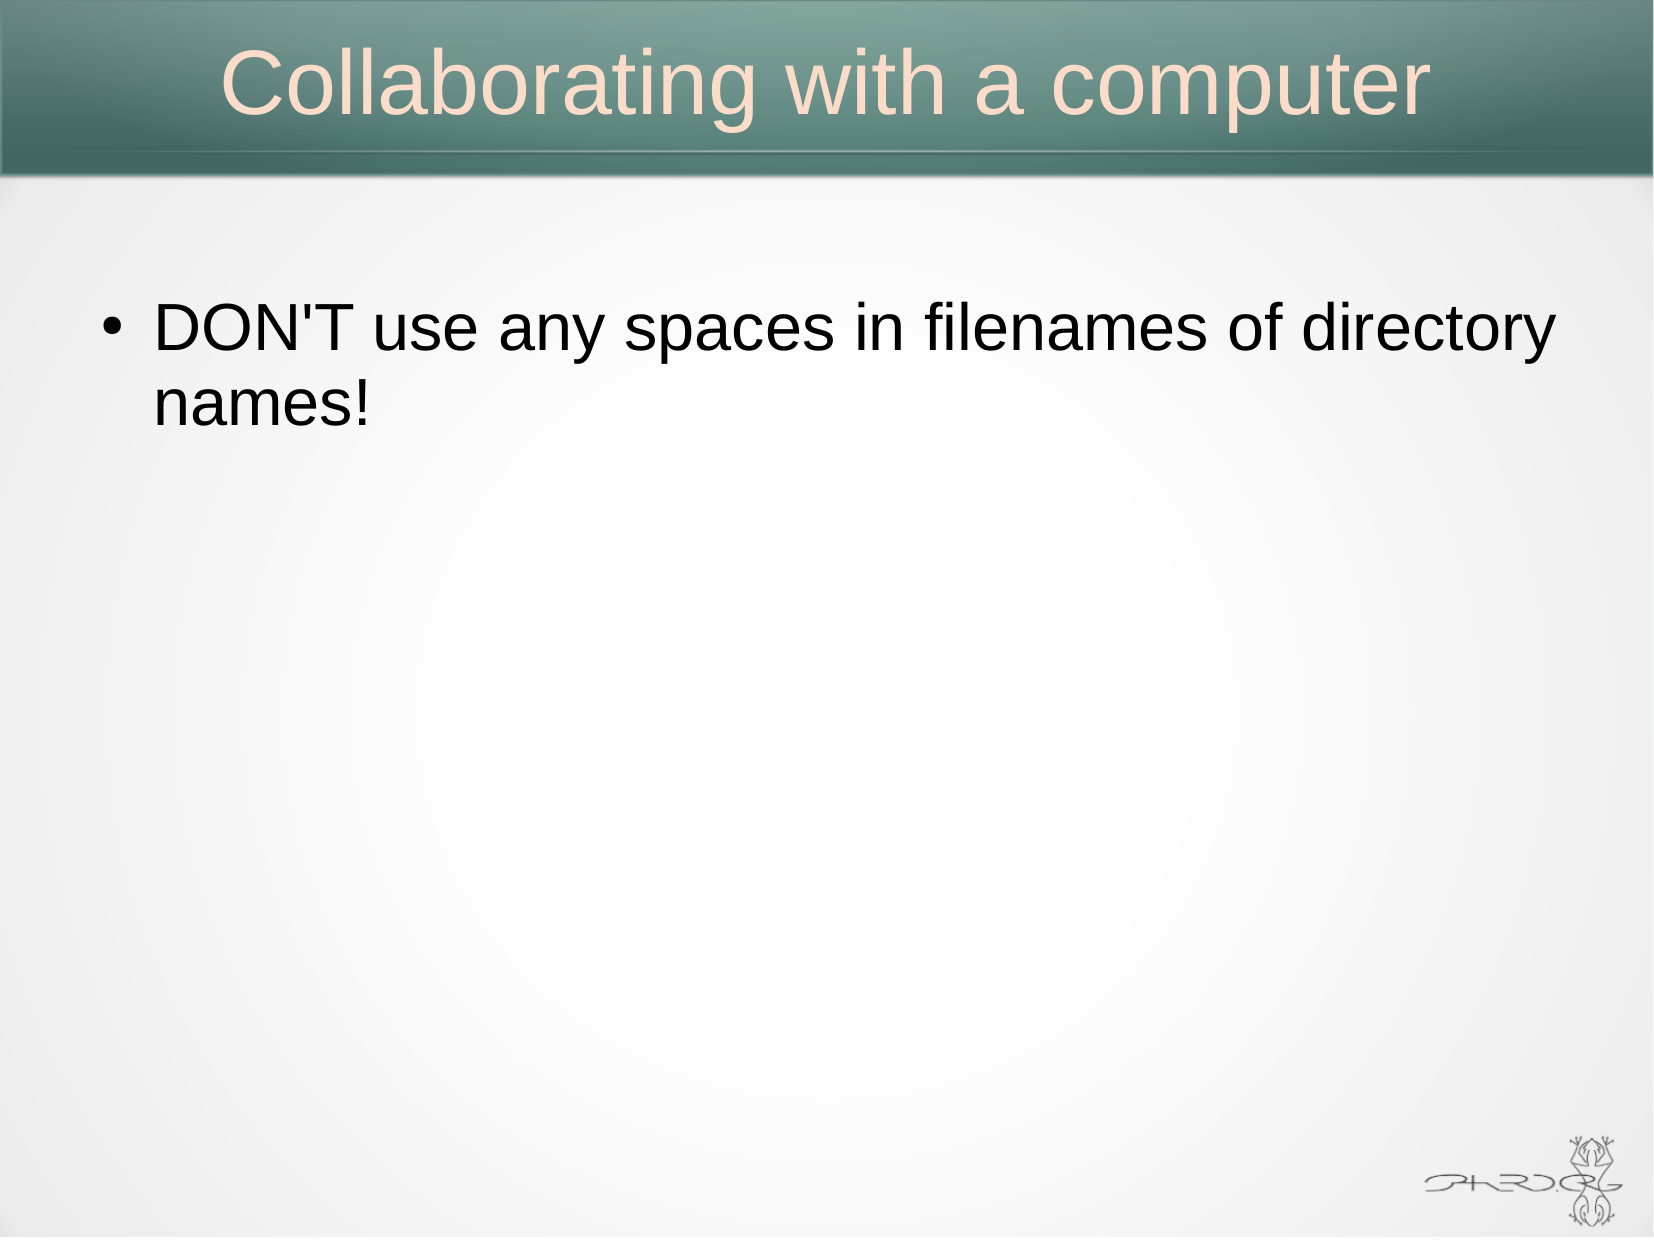

# Collaborating with a computer
DON'T use any spaces in filenames of directory names!